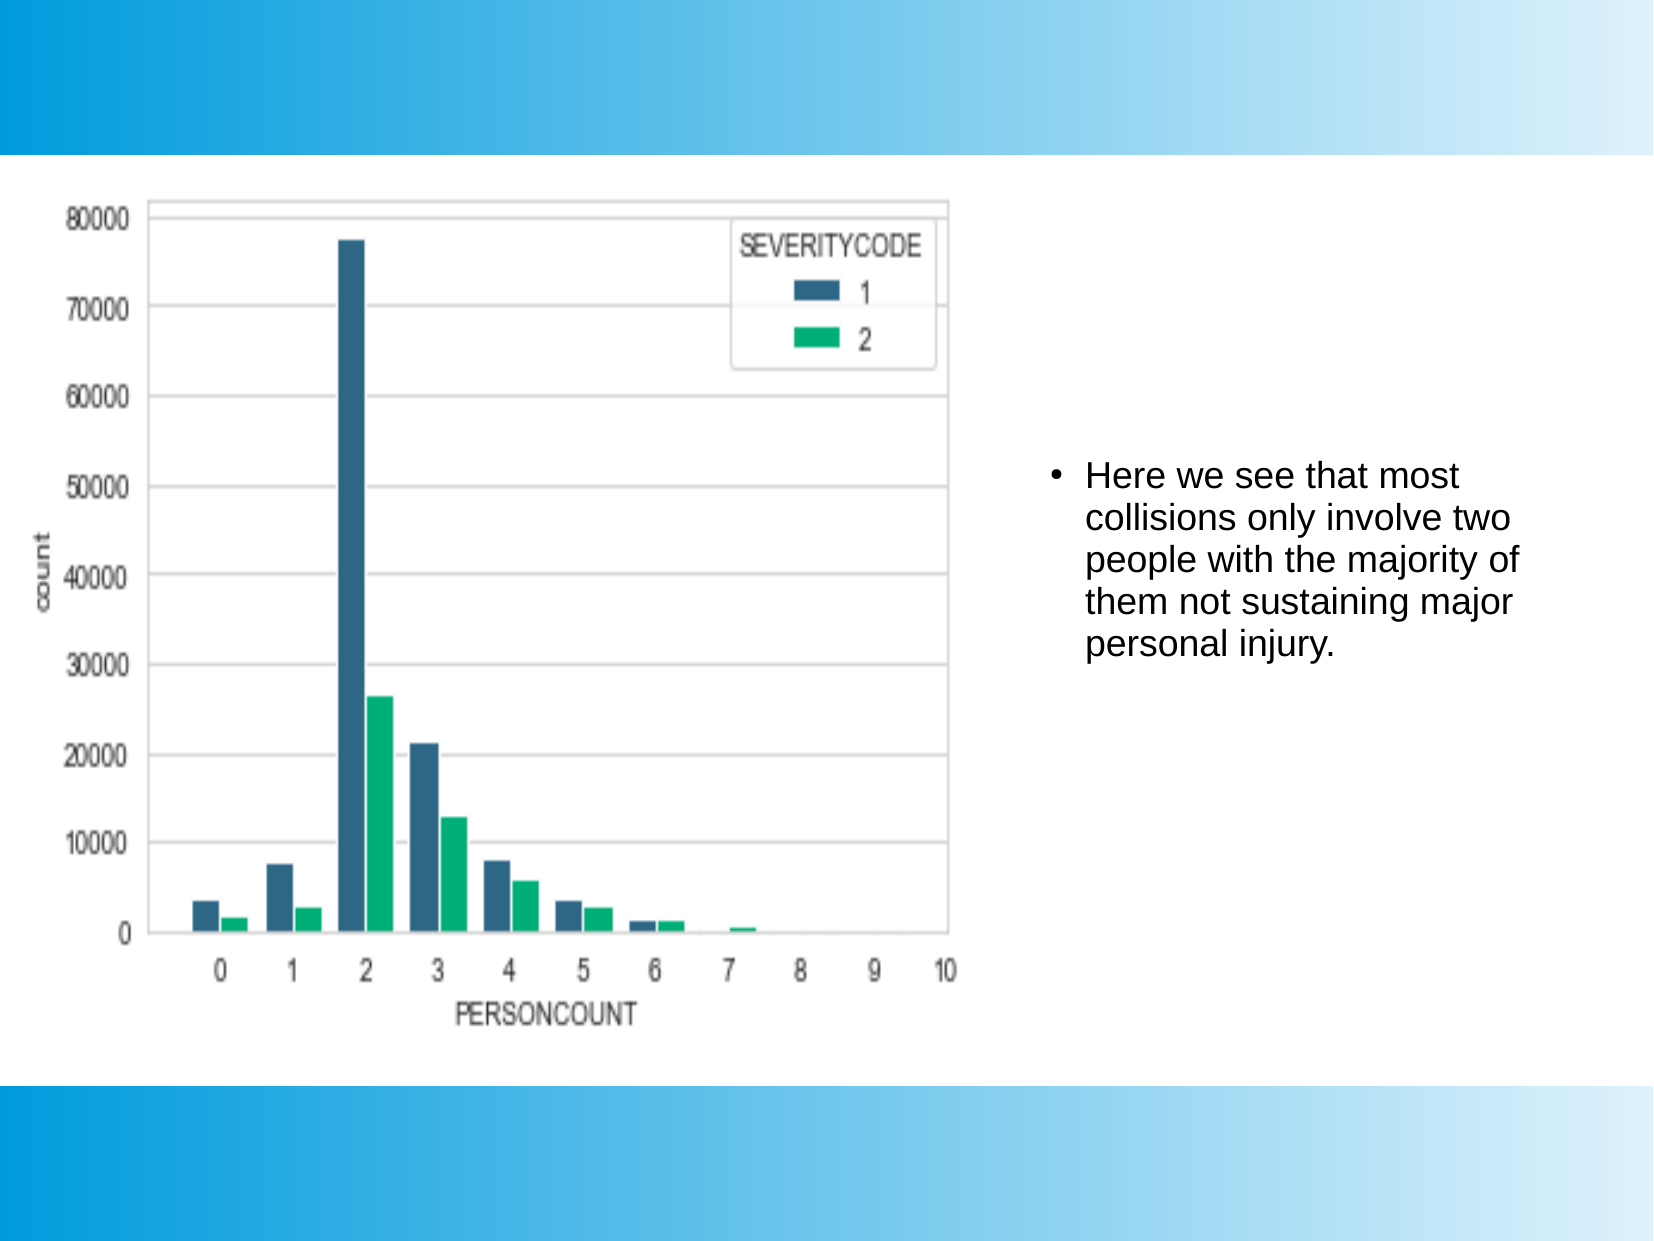

Here we see that most collisions only involve two people with the majority of them not sustaining major personal injury.